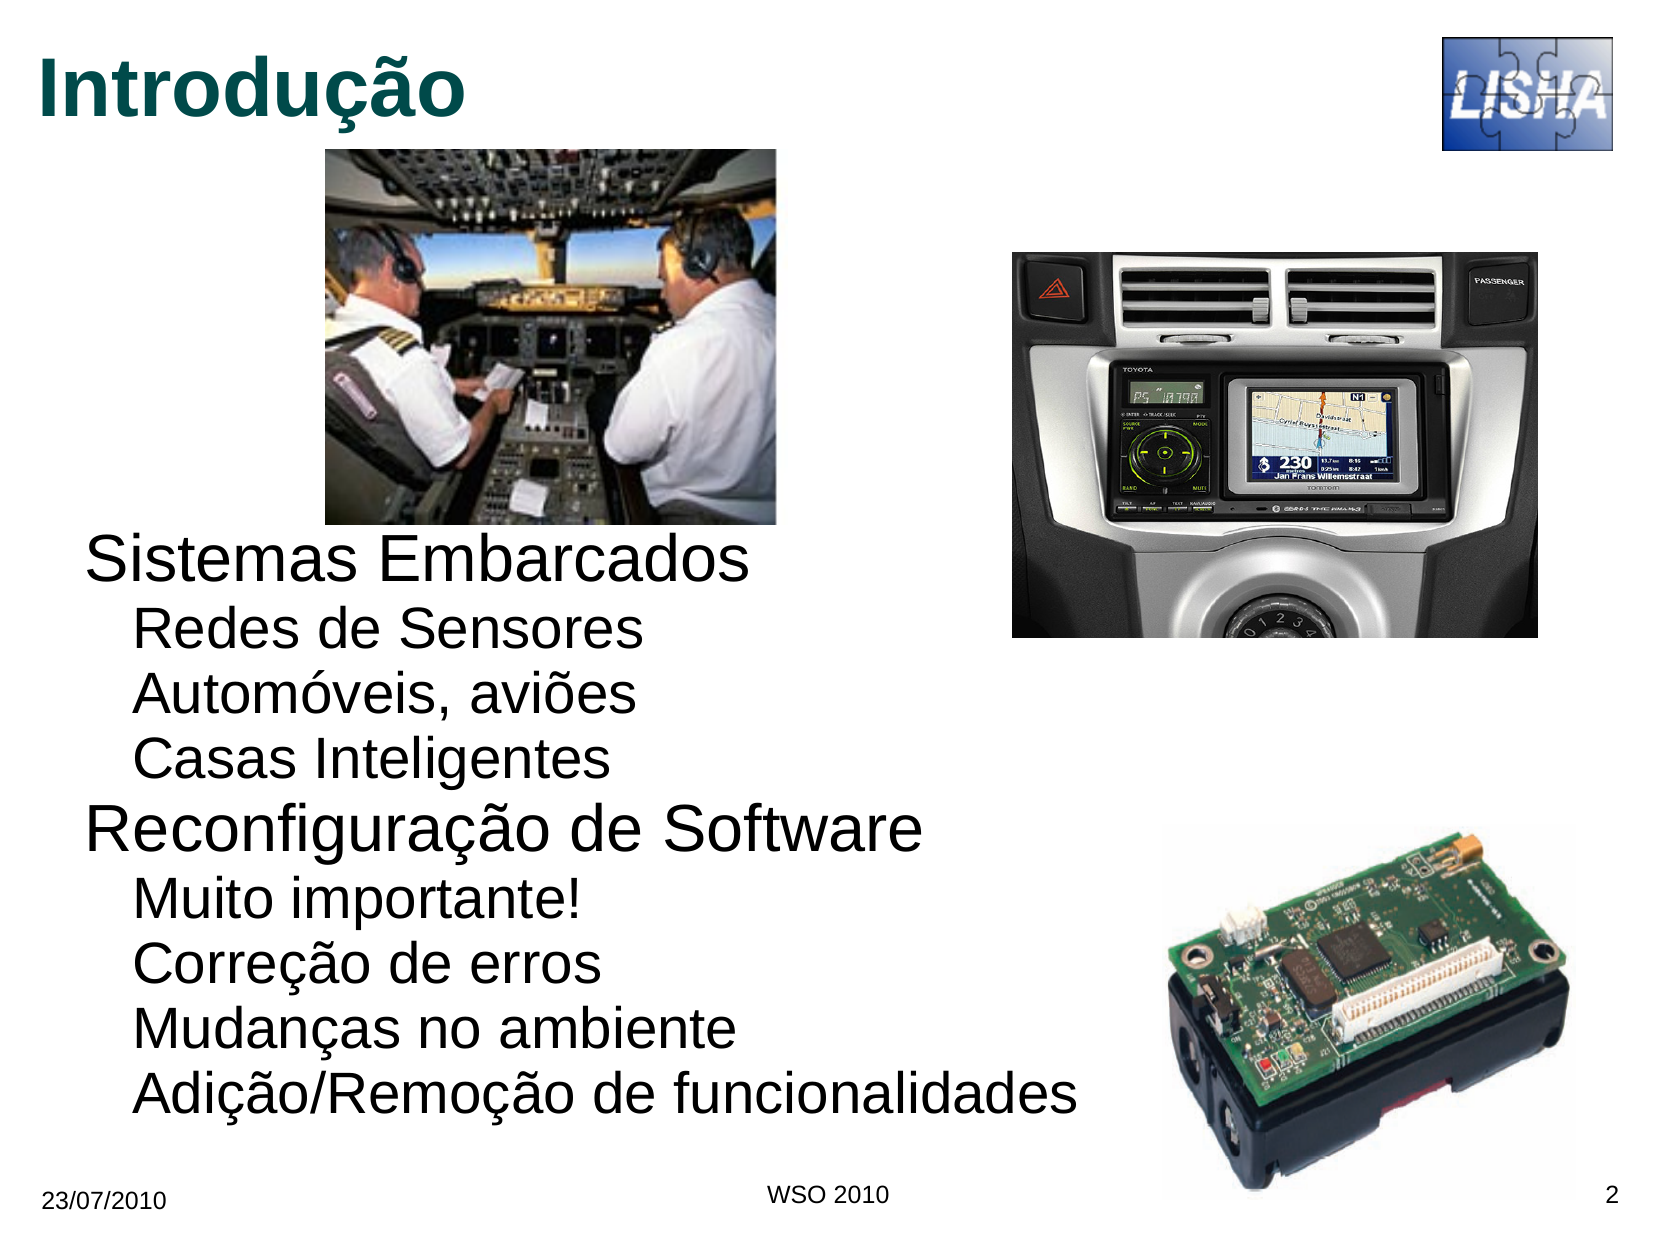

# Introdução
Sistemas Embarcados
Redes de Sensores
Automóveis, aviões
Casas Inteligentes
Reconfiguração de Software
Muito importante!
Correção de erros
Mudanças no ambiente
Adição/Remoção de funcionalidades